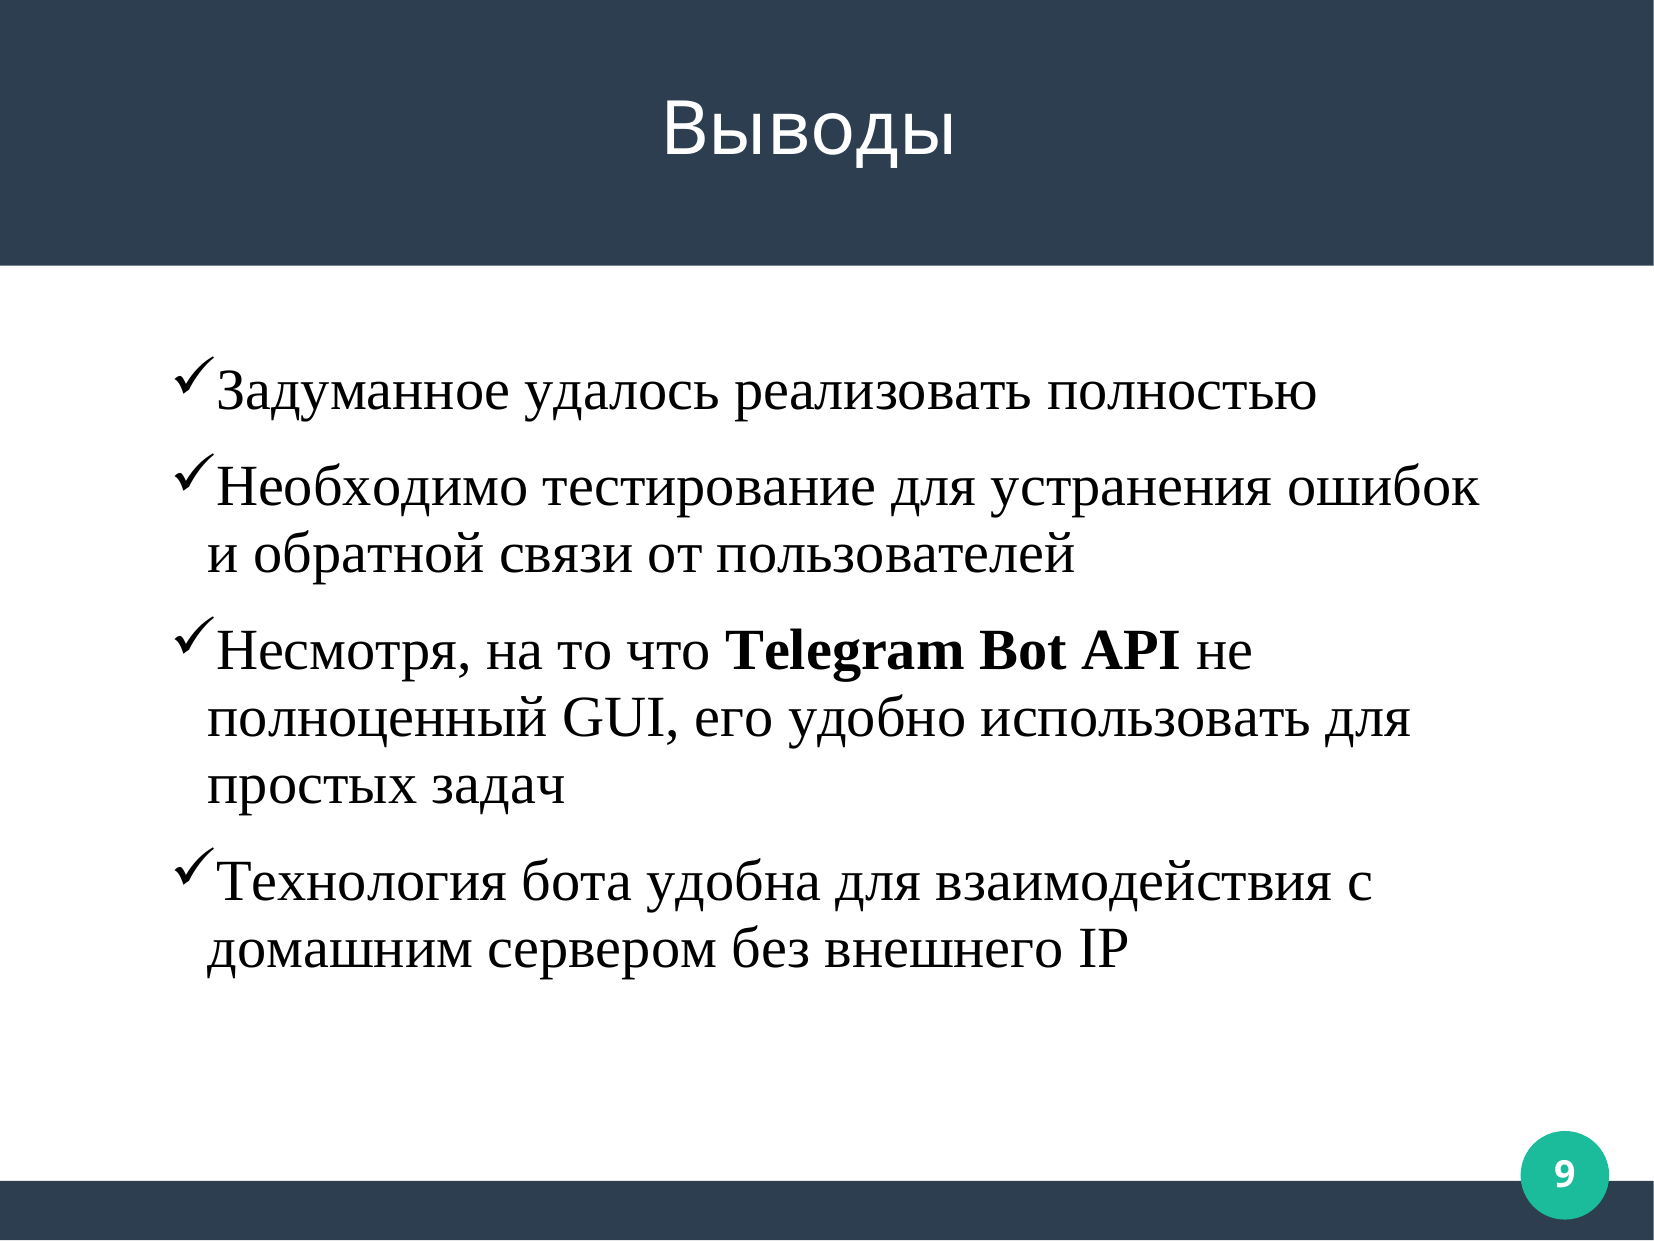

# Выводы
Задуманное удалось реализовать полностью
Необходимо тестирование для устранения ошибок и обратной связи от пользователей
Несмотря, на то что Telegram Bot API не полноценный GUI, его удобно использовать для простых задач
Технология бота удобна для взаимодействия с домашним сервером без внешнего IP
9